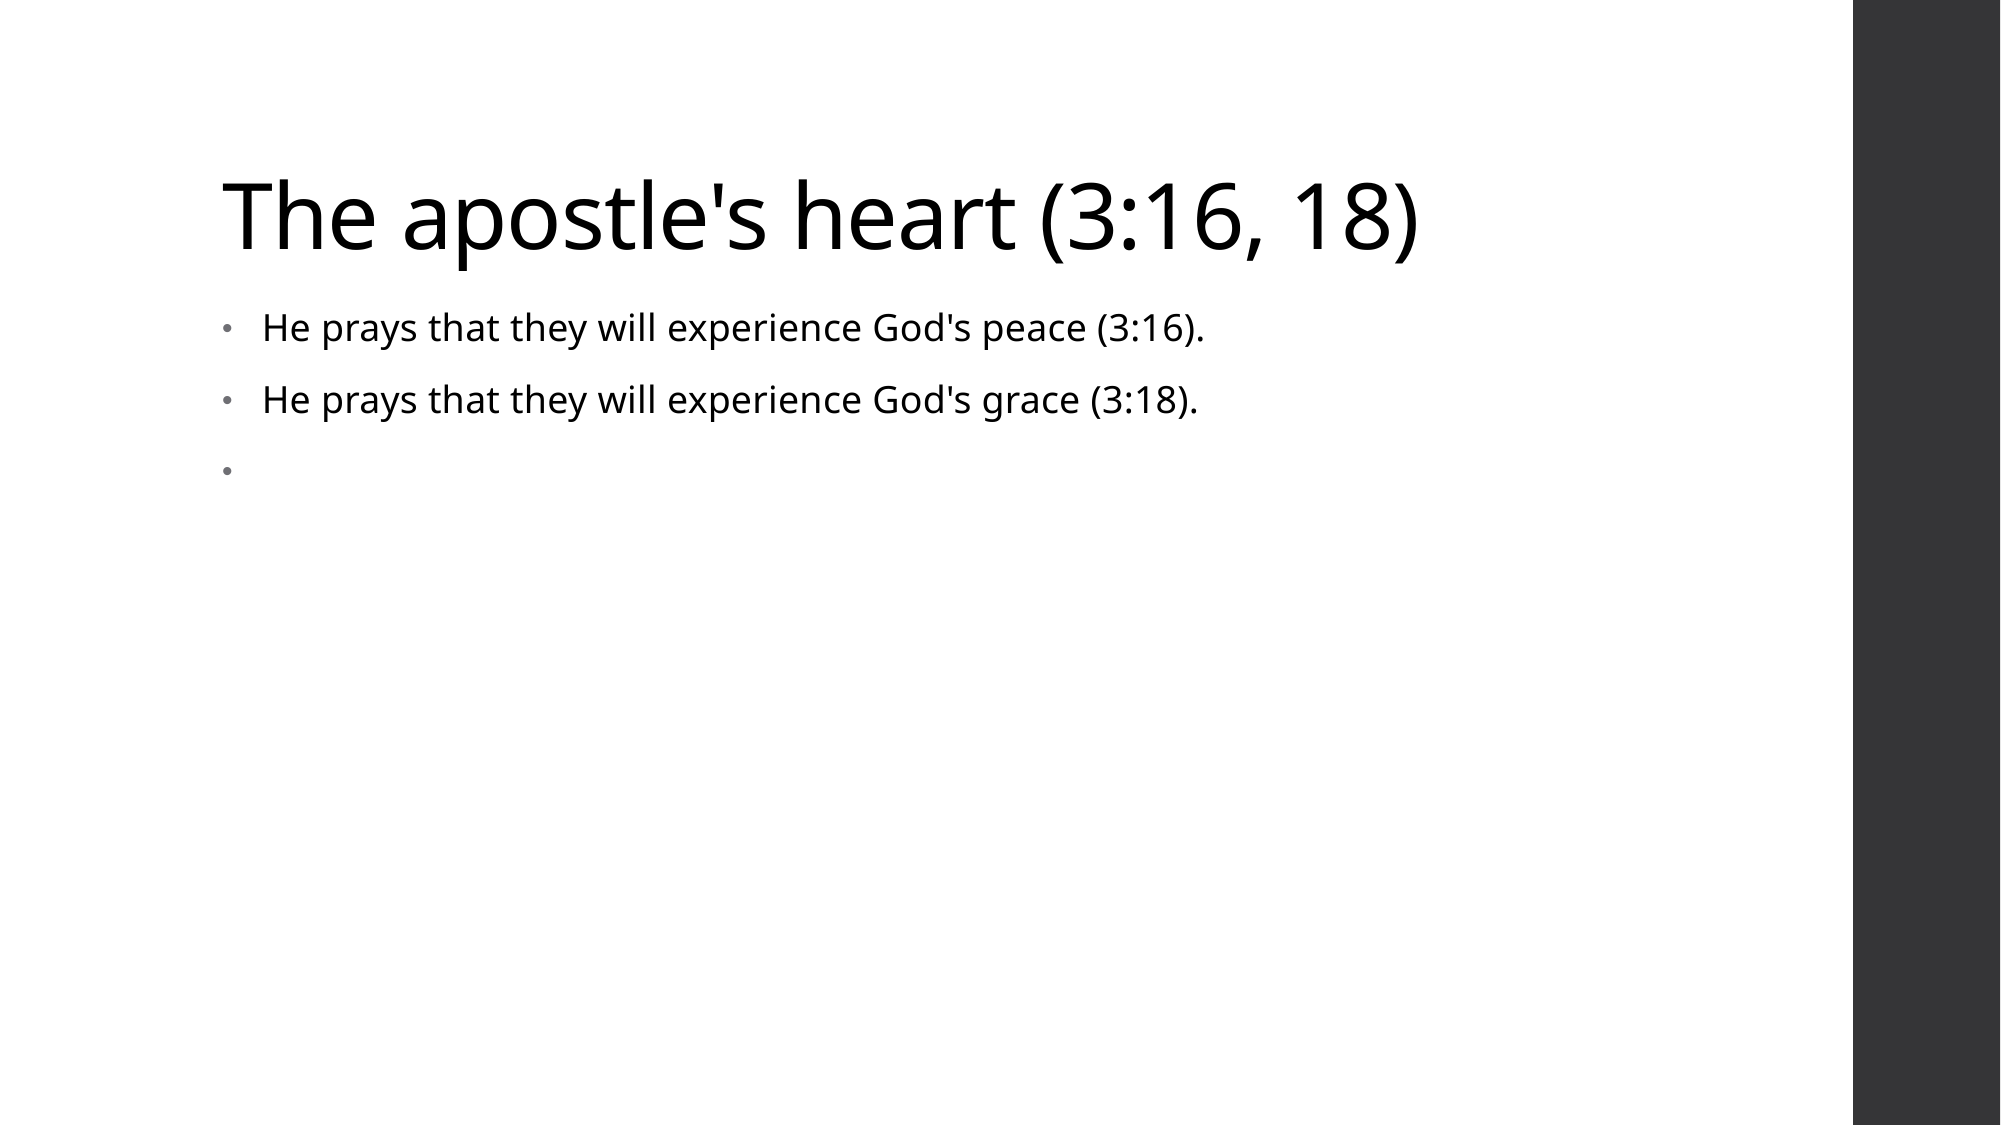

# The apostle's heart (3:16, 18)
 He prays that they will experience God's peace (3:16).
 He prays that they will experience God's grace (3:18).